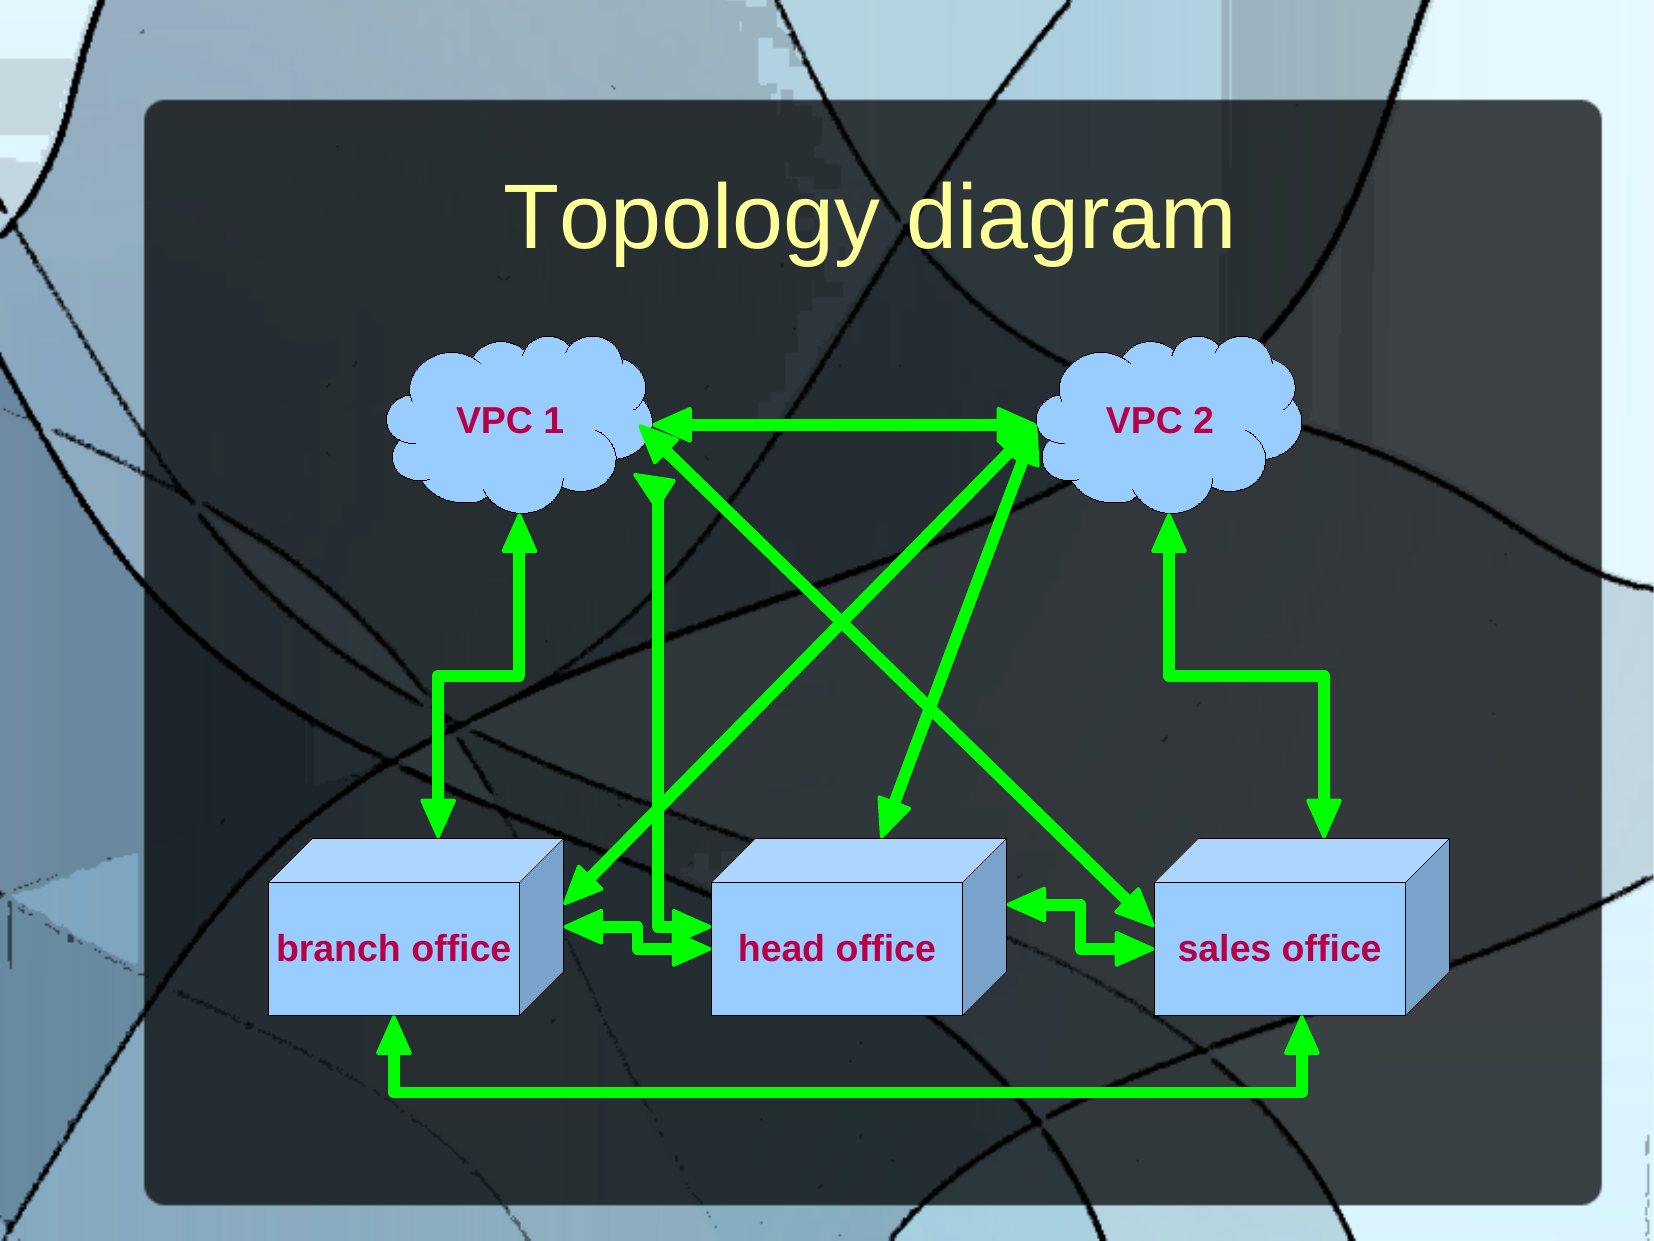

# Topology diagram
VPC 1
VPC 2
branch office
head office
sales office